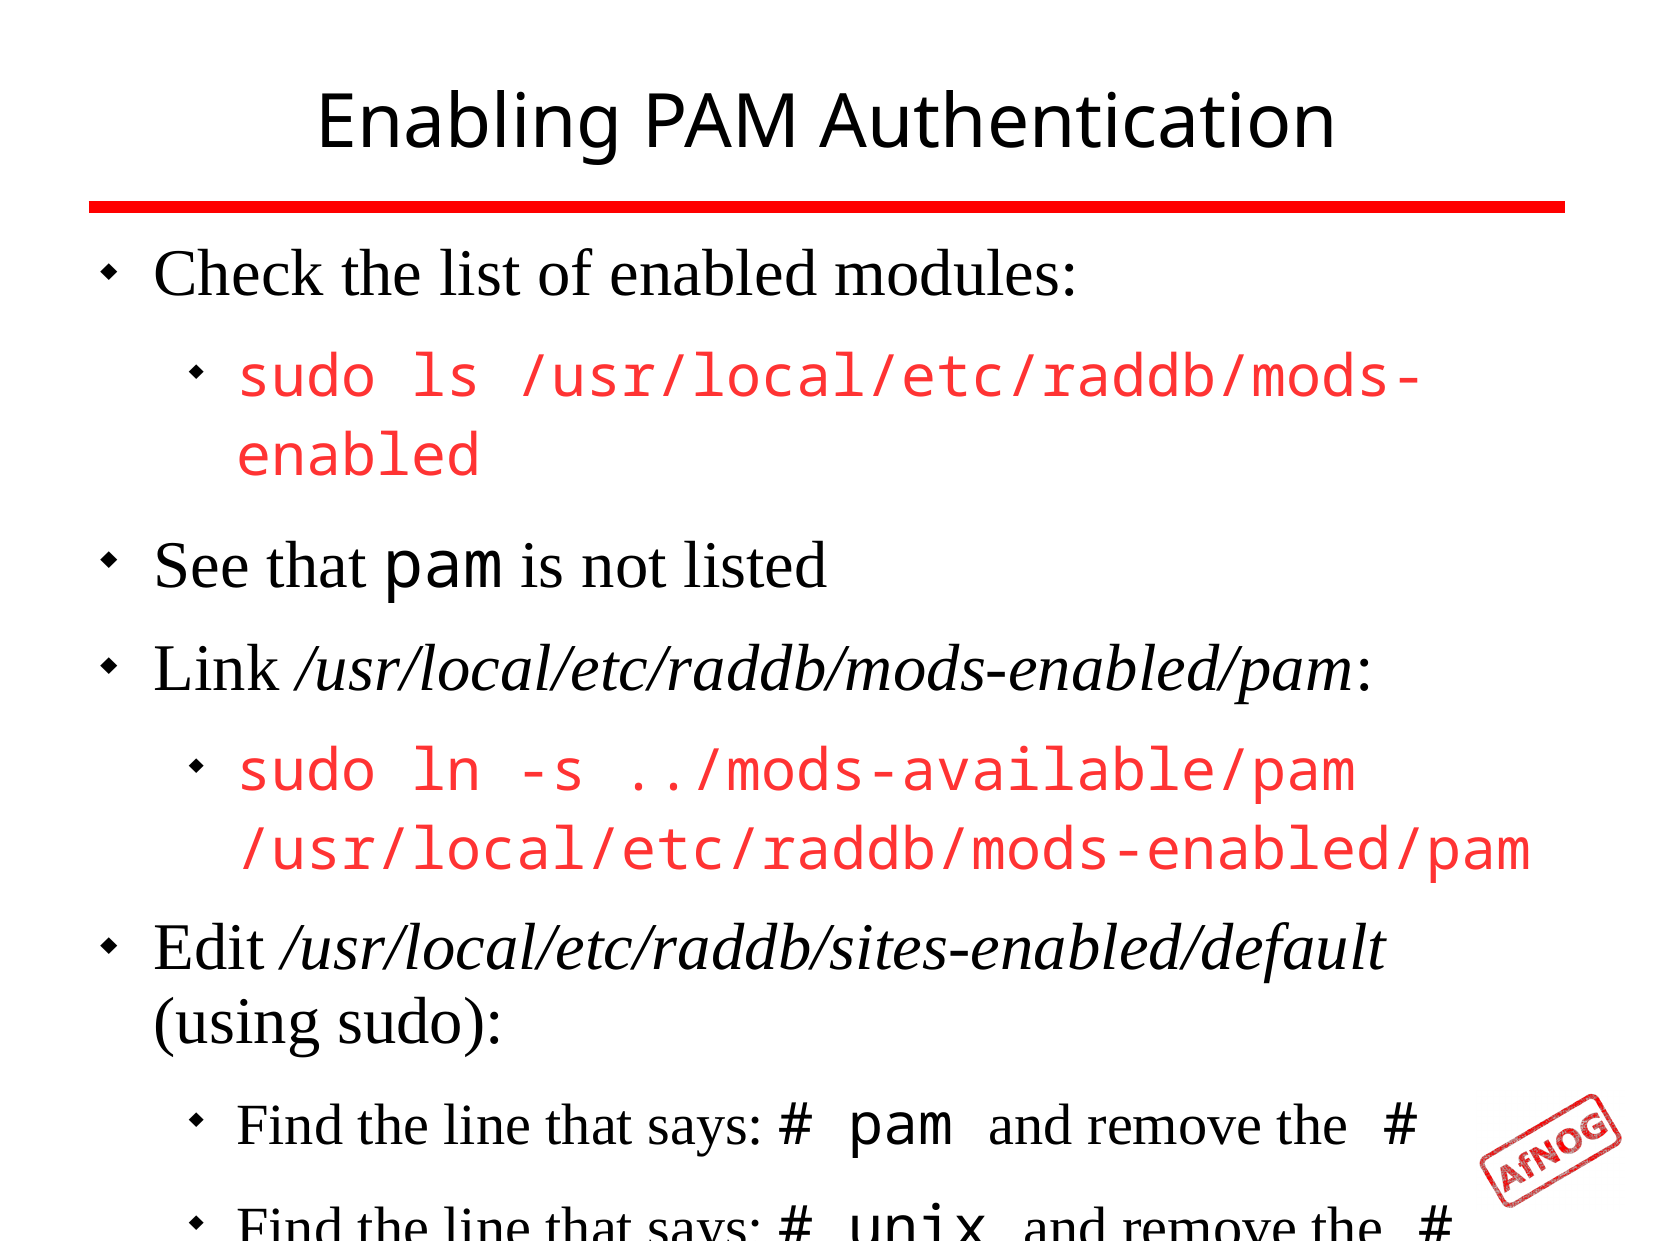

# Enabling PAM Authentication
Check the list of enabled modules:
sudo ls /usr/local/etc/raddb/mods-enabled
See that pam is not listed
Link /usr/local/etc/raddb/mods-enabled/pam:
sudo ln -s ../mods-available/pam /usr/local/etc/raddb/mods-enabled/pam
Edit /usr/local/etc/raddb/sites-enabled/default (using sudo):
Find the line that says: # pam and remove the #
Find the line that says: # unix and remove the #
Not the one that just says “unix” without the hash!